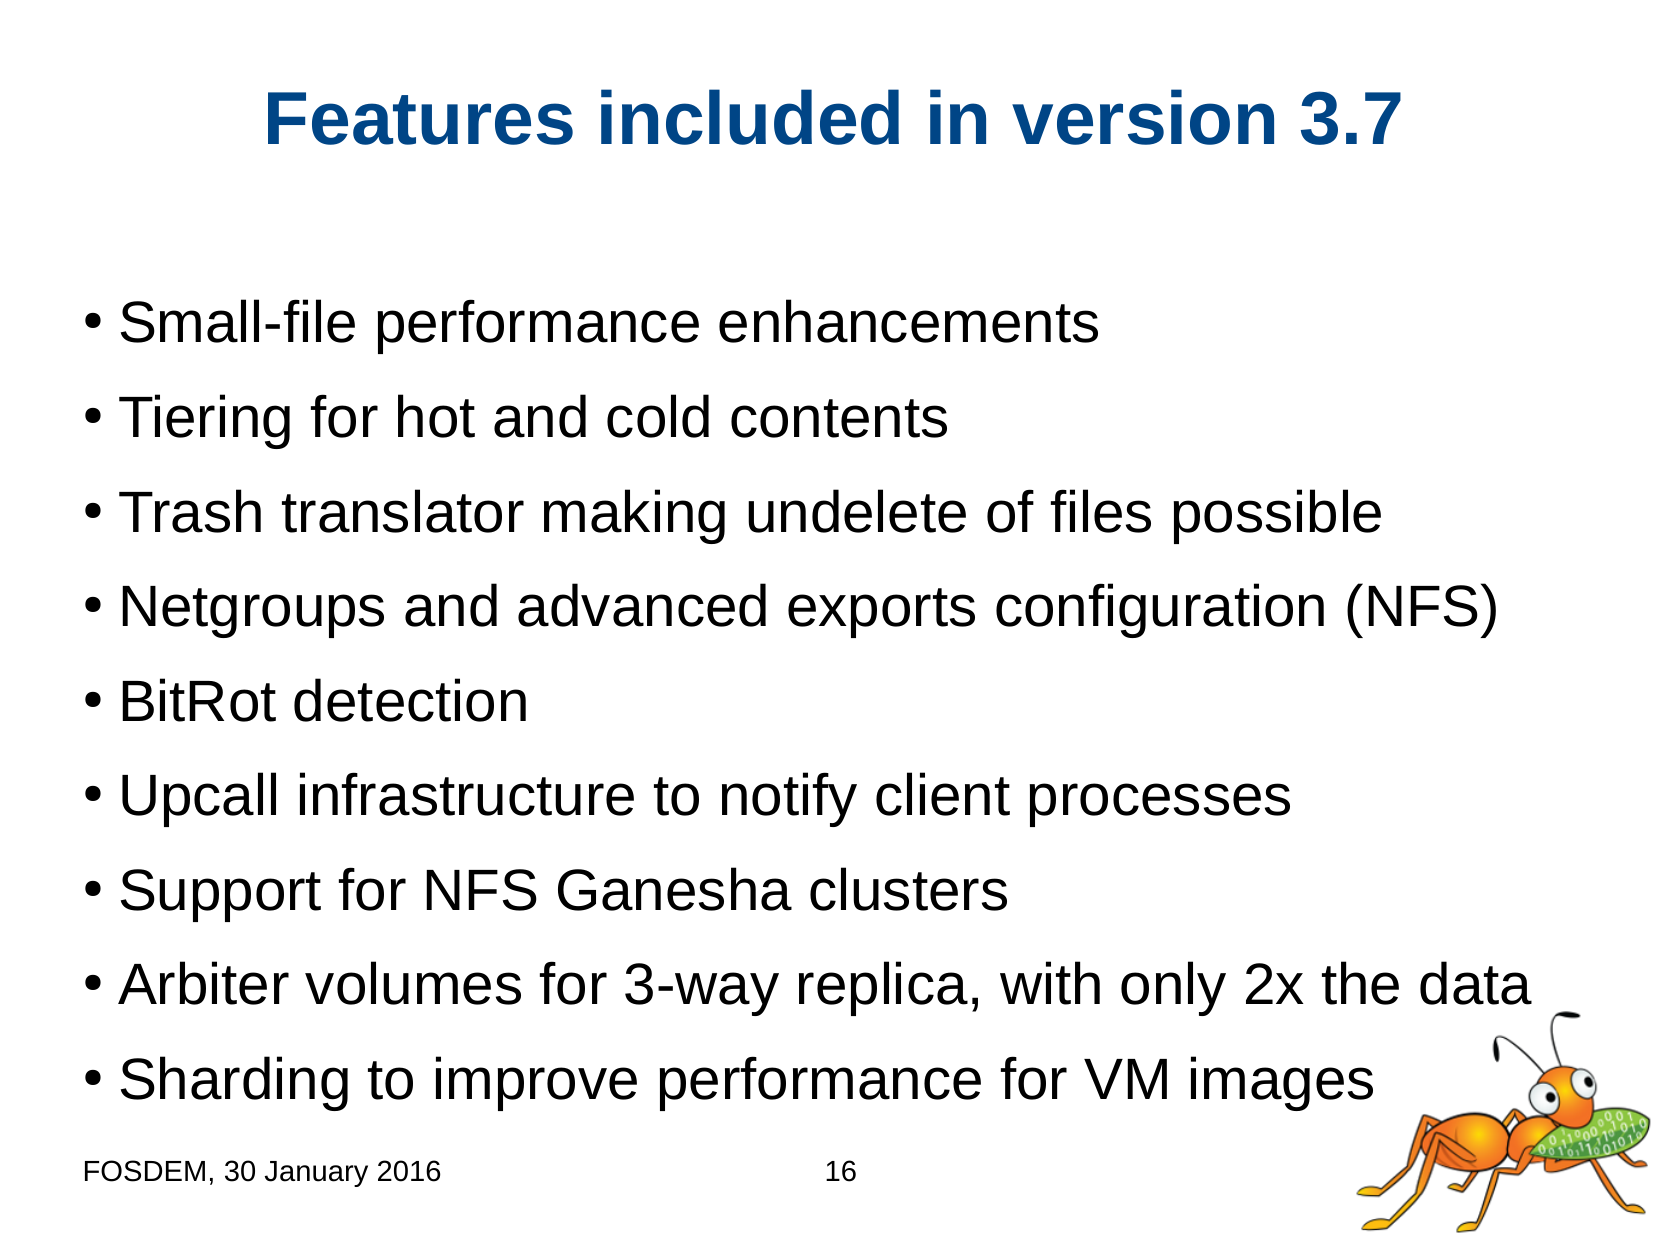

Features included in version 3.7
# Small-file performance enhancements
Tiering for hot and cold contents
Trash translator making undelete of files possible
Netgroups and advanced exports configuration (NFS)
BitRot detection
Upcall infrastructure to notify client processes
Support for NFS Ganesha clusters
Arbiter volumes for 3-way replica, with only 2x the data
Sharding to improve performance for VM images
FOSDEM, 31 January 2015
16